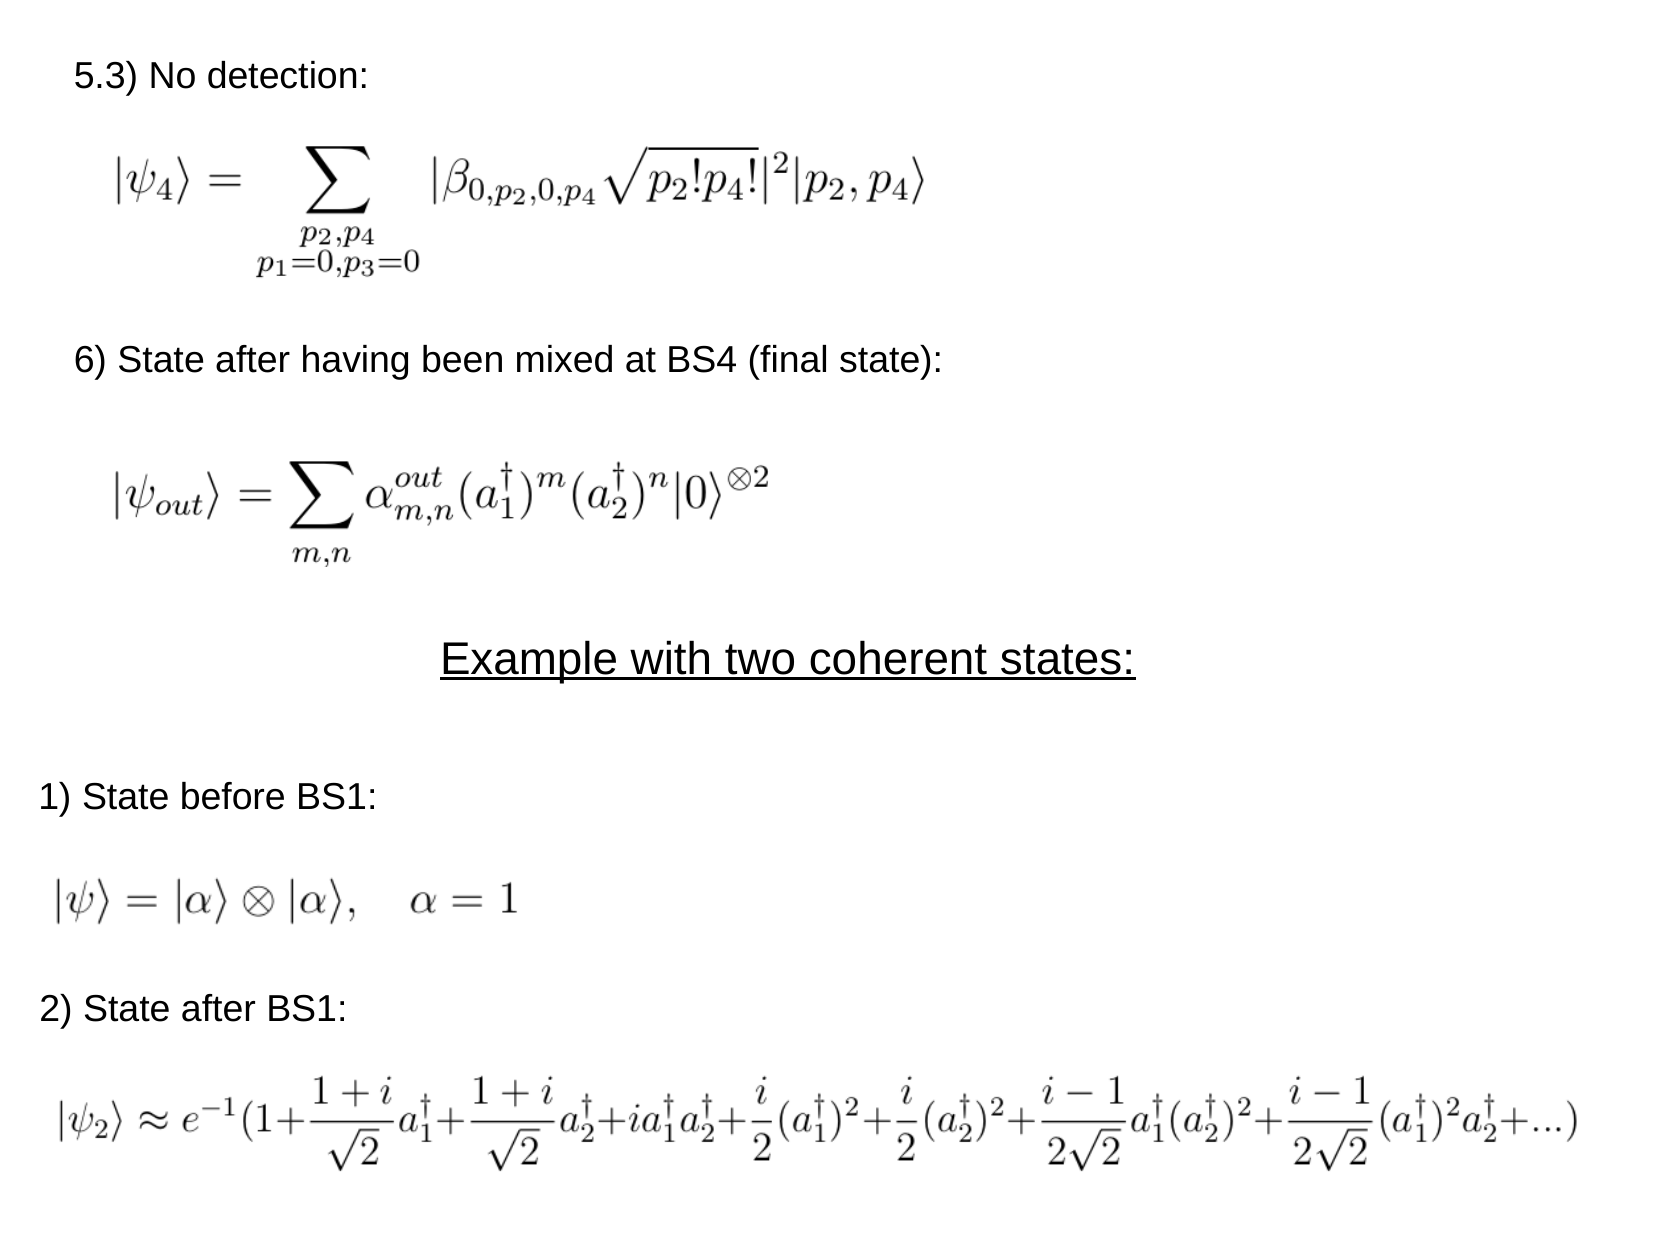

5.3) No detection:
6) State after having been mixed at BS4 (final state):
Example with two coherent states:
1) State before BS1:
2) State after BS1: